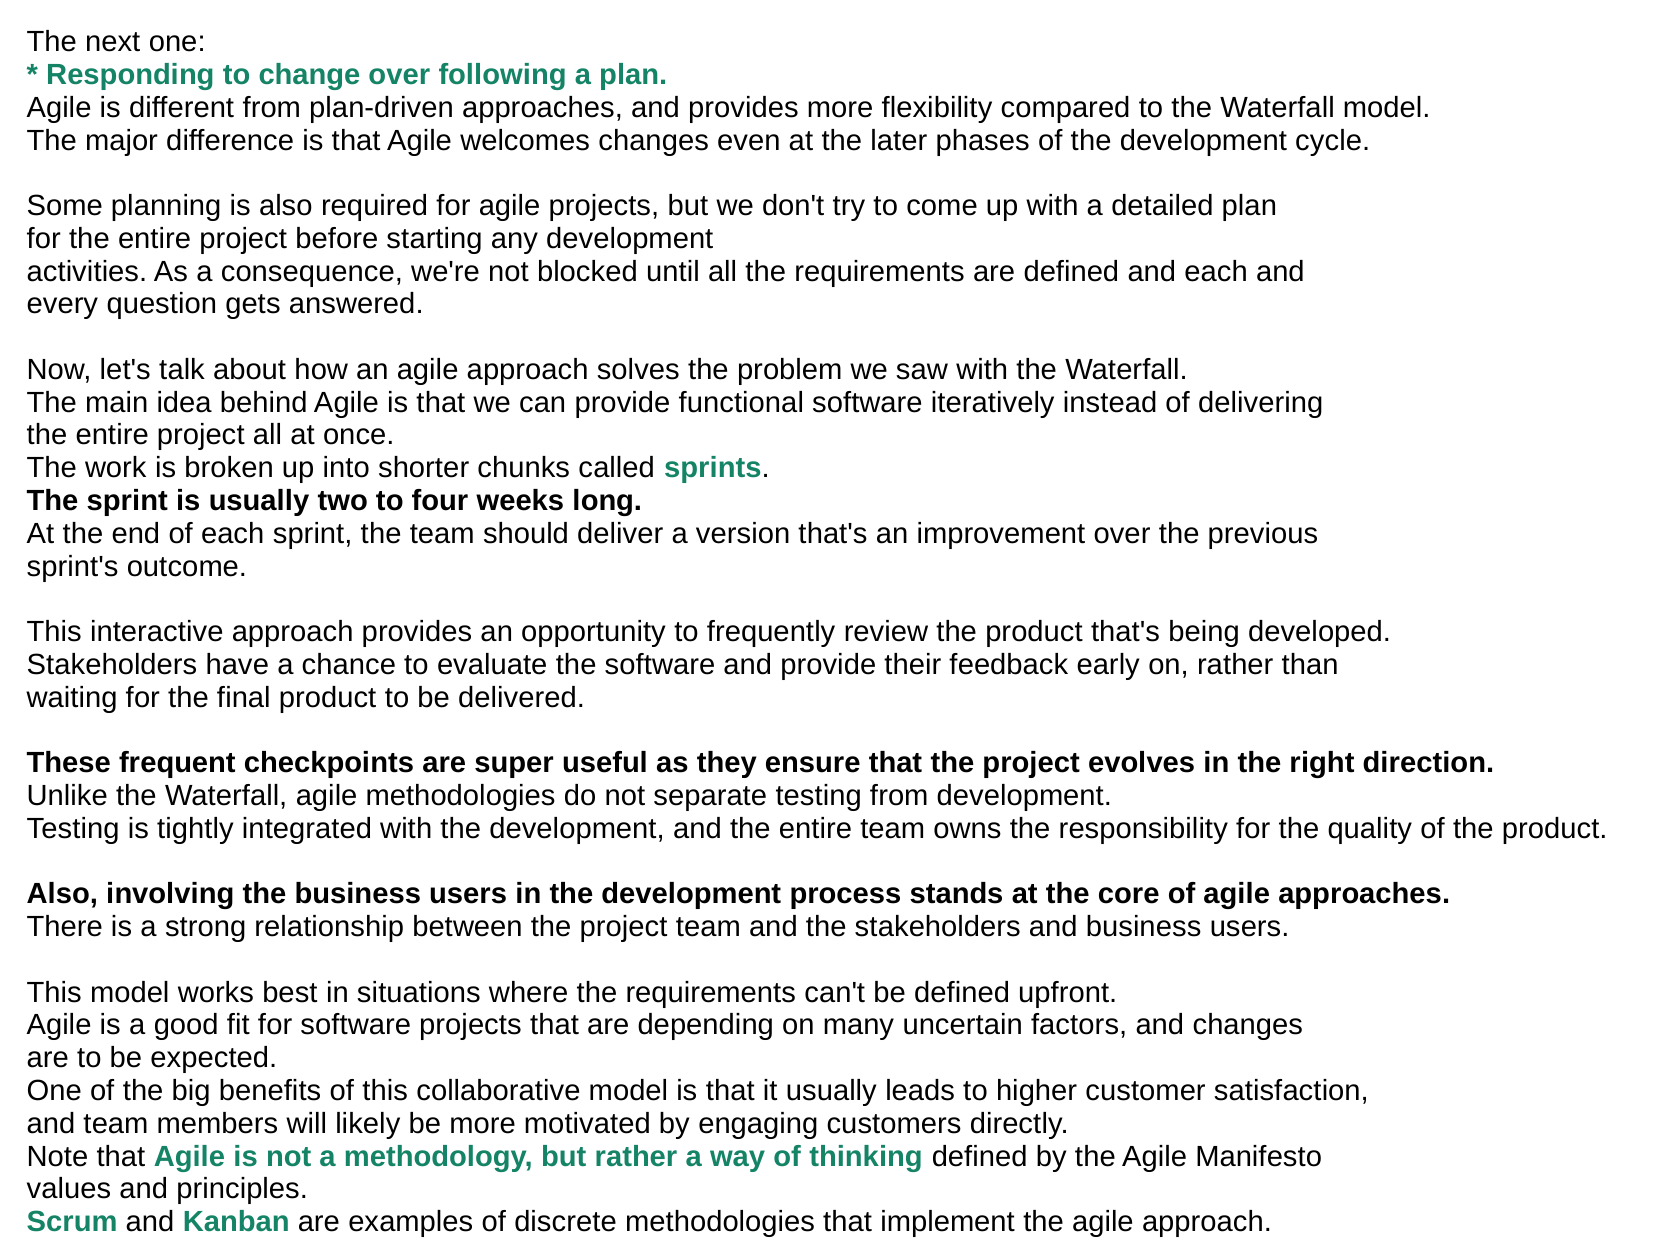

The next one:
* Responding to change over following a plan.
Agile is different from plan-driven approaches, and provides more flexibility compared to the Waterfall model.
The major difference is that Agile welcomes changes even at the later phases of the development cycle.
Some planning is also required for agile projects, but we don't try to come up with a detailed plan
for the entire project before starting any development
activities. As a consequence, we're not blocked until all the requirements are defined and each and
every question gets answered.
Now, let's talk about how an agile approach solves the problem we saw with the Waterfall.
The main idea behind Agile is that we can provide functional software iteratively instead of delivering
the entire project all at once.
The work is broken up into shorter chunks called sprints.
The sprint is usually two to four weeks long.
At the end of each sprint, the team should deliver a version that's an improvement over the previous
sprint's outcome.
This interactive approach provides an opportunity to frequently review the product that's being developed.
Stakeholders have a chance to evaluate the software and provide their feedback early on, rather than
waiting for the final product to be delivered.
These frequent checkpoints are super useful as they ensure that the project evolves in the right direction.
Unlike the Waterfall, agile methodologies do not separate testing from development.
Testing is tightly integrated with the development, and the entire team owns the responsibility for the quality of the product.
Also, involving the business users in the development process stands at the core of agile approaches.
There is a strong relationship between the project team and the stakeholders and business users.
This model works best in situations where the requirements can't be defined upfront.
Agile is a good fit for software projects that are depending on many uncertain factors, and changes
are to be expected.
One of the big benefits of this collaborative model is that it usually leads to higher customer satisfaction,
and team members will likely be more motivated by engaging customers directly.
Note that Agile is not a methodology, but rather a way of thinking defined by the Agile Manifesto
values and principles.
Scrum and Kanban are examples of discrete methodologies that implement the agile approach.